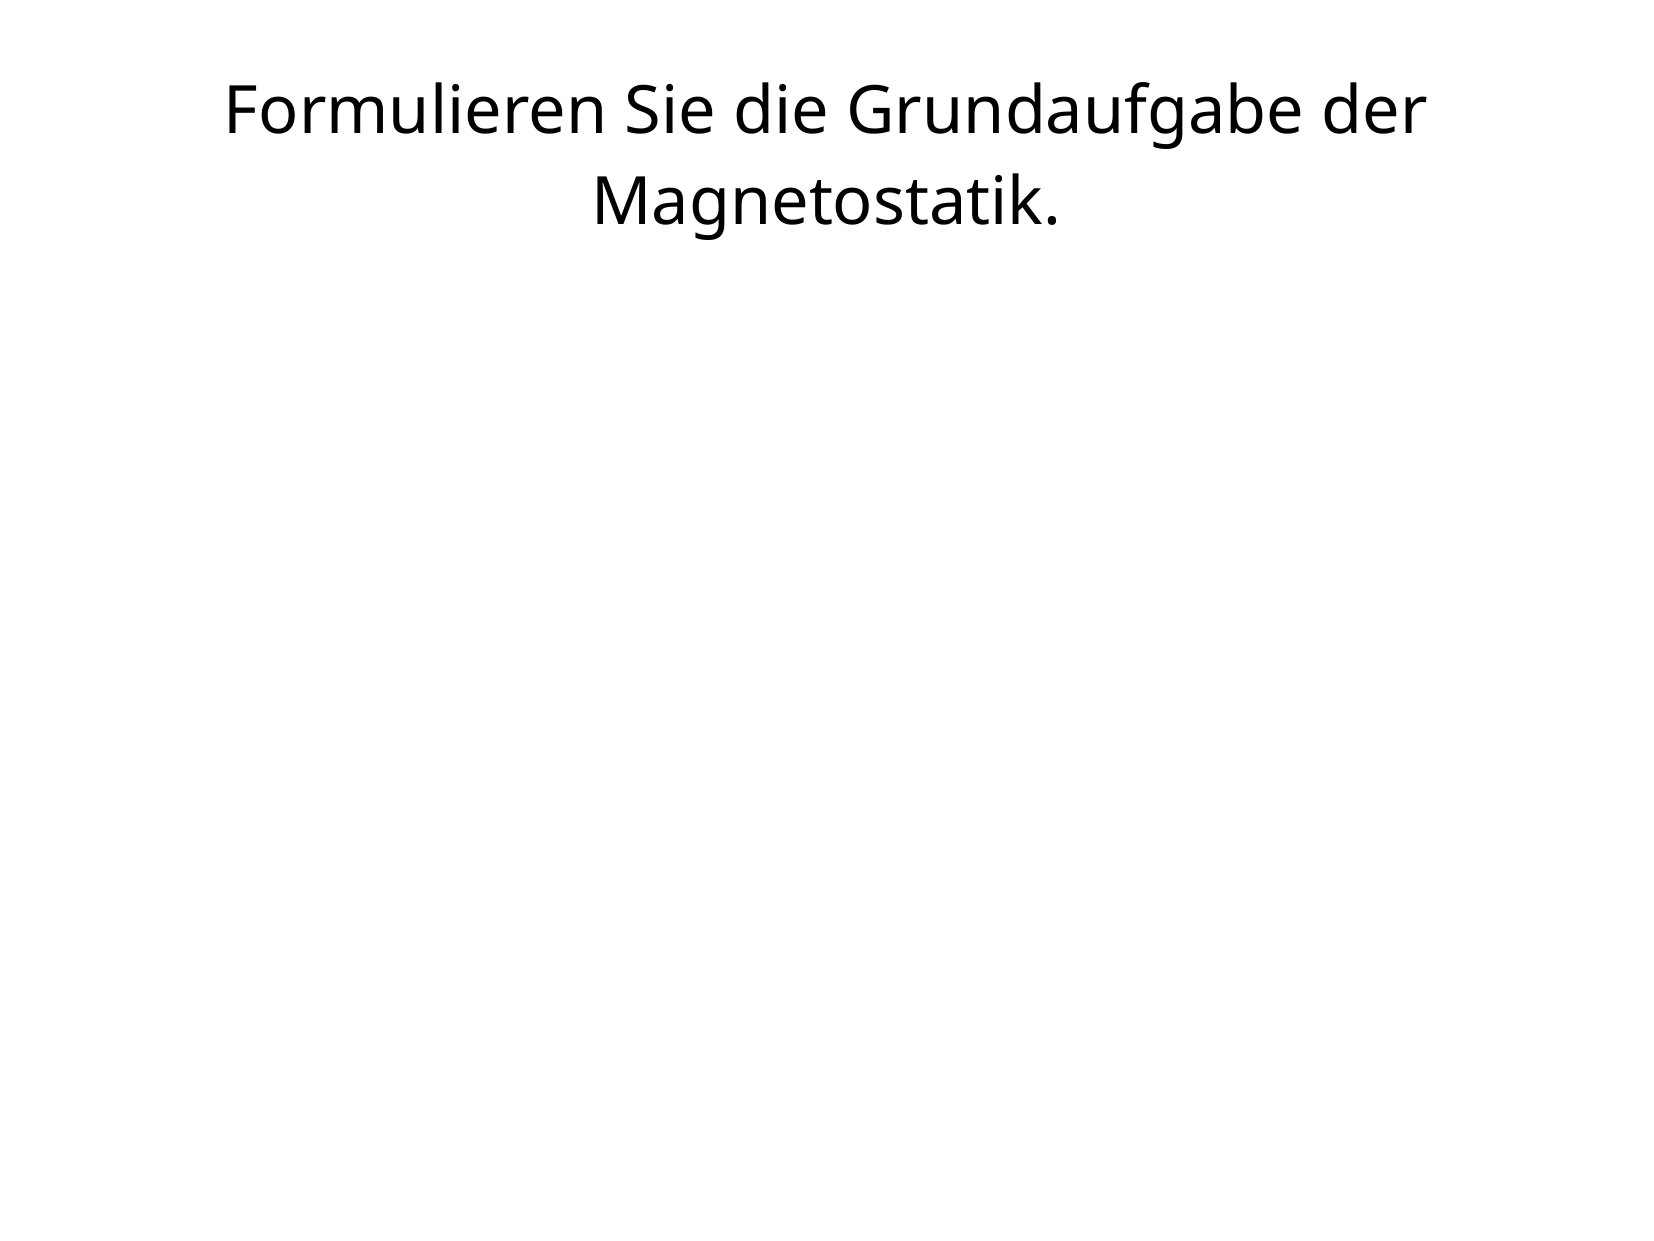

# Formulieren Sie die Grundaufgabe der Magnetostatik.